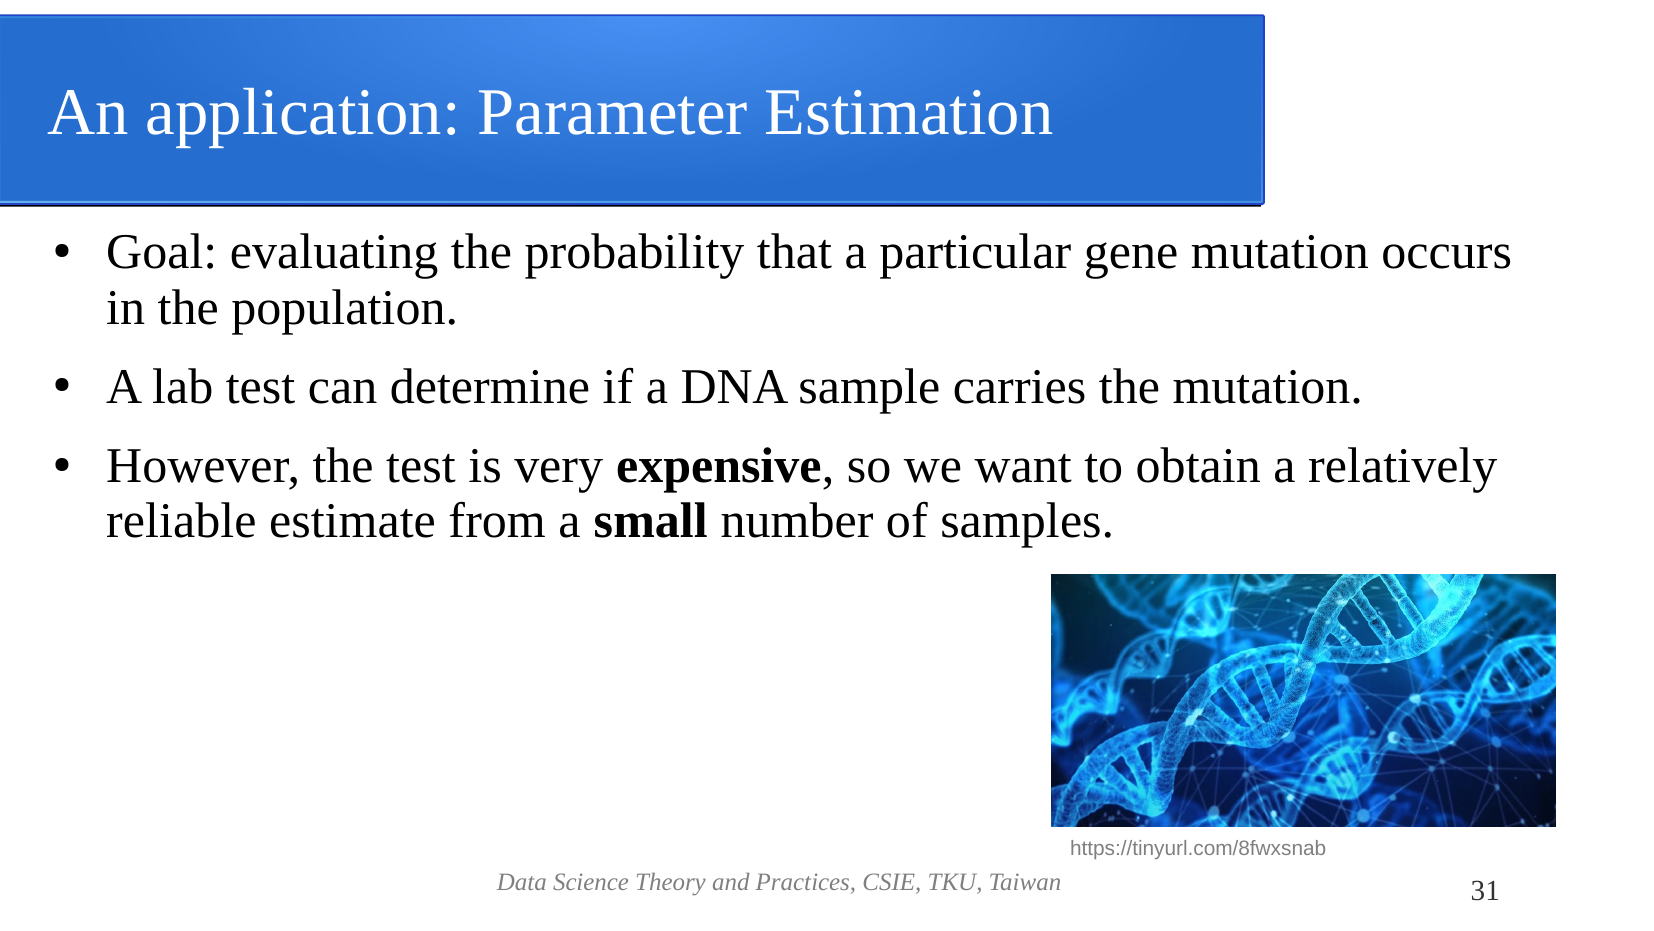

# An application: Parameter Estimation
Goal: evaluating the probability that a particular gene mutation occurs in the population.
A lab test can determine if a DNA sample carries the mutation.
However, the test is very expensive, so we want to obtain a relatively reliable estimate from a small number of samples.
https://tinyurl.com/8fwxsnab
Data Science Theory and Practices, CSIE, TKU, Taiwan
31